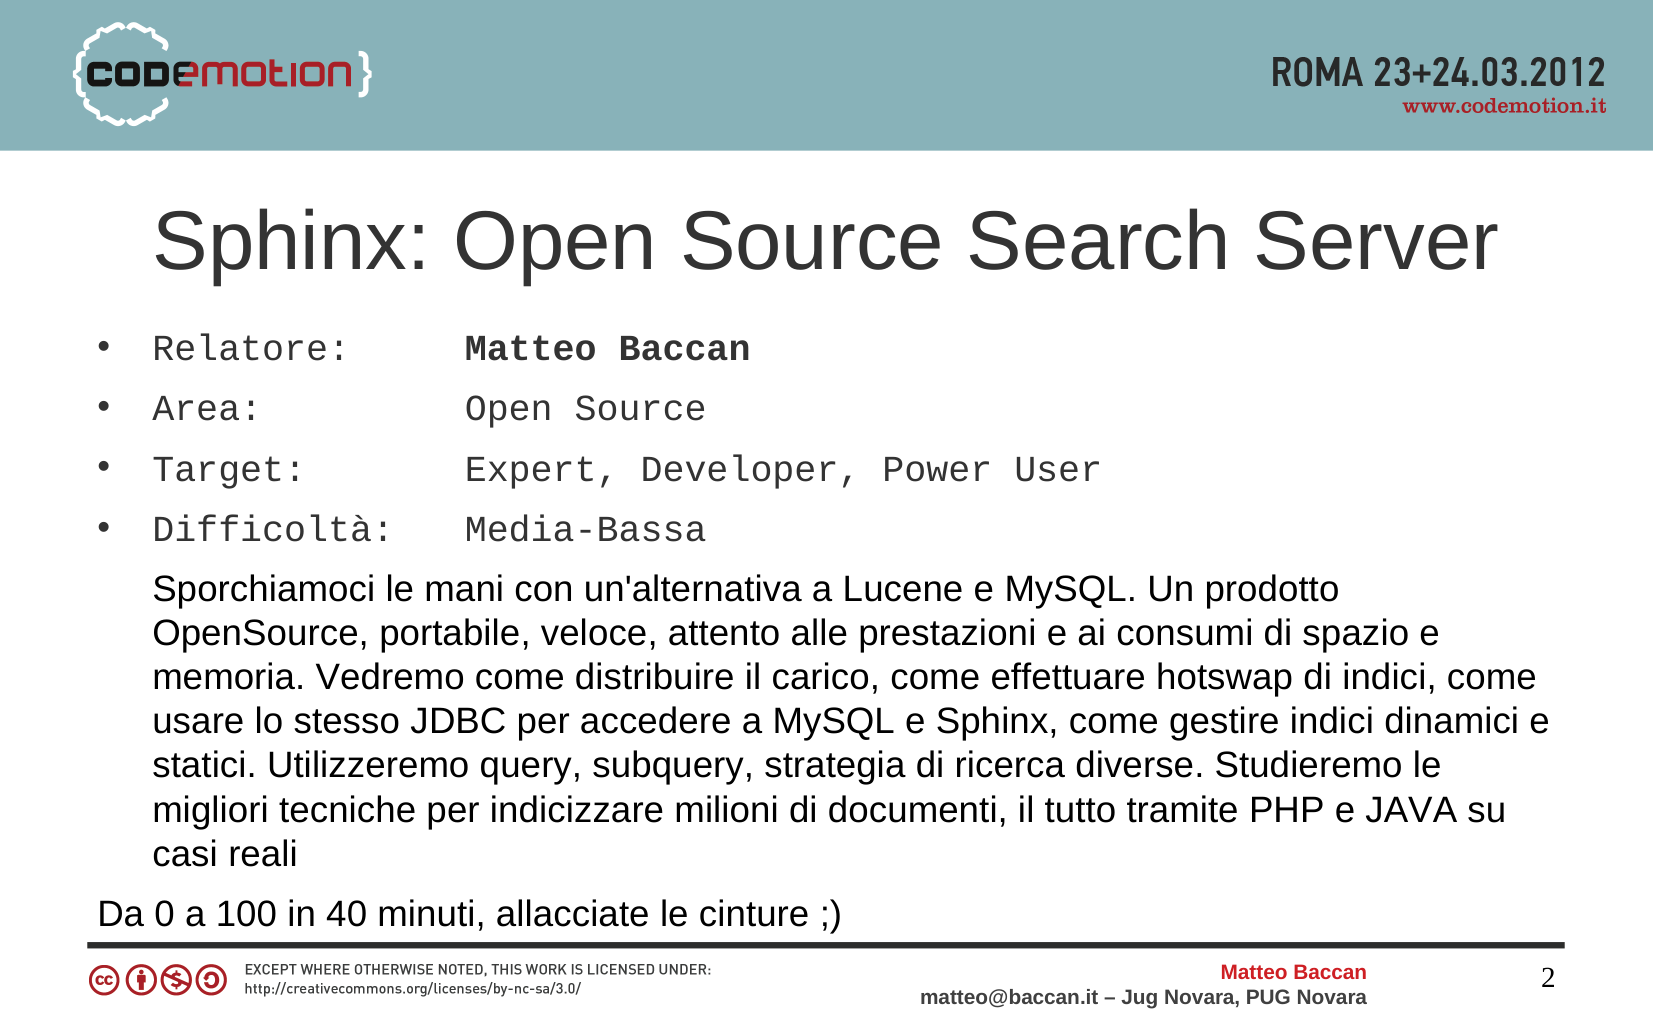

# Sphinx: Open Source Search Server
Relatore:	 	Matteo Baccan
Area:	 	Open Source
Target: 	Expert, Developer, Power User
Difficoltà: 	Media-Bassa
Sporchiamoci le mani con un'alternativa a Lucene e MySQL. Un prodotto OpenSource, portabile, veloce, attento alle prestazioni e ai consumi di spazio e memoria. Vedremo come distribuire il carico, come effettuare hotswap di indici, come usare lo stesso JDBC per accedere a MySQL e Sphinx, come gestire indici dinamici e statici. Utilizzeremo query, subquery, strategia di ricerca diverse. Studieremo le migliori tecniche per indicizzare milioni di documenti, il tutto tramite PHP e JAVA su casi reali
Da 0 a 100 in 40 minuti, allacciate le cinture ;)
2